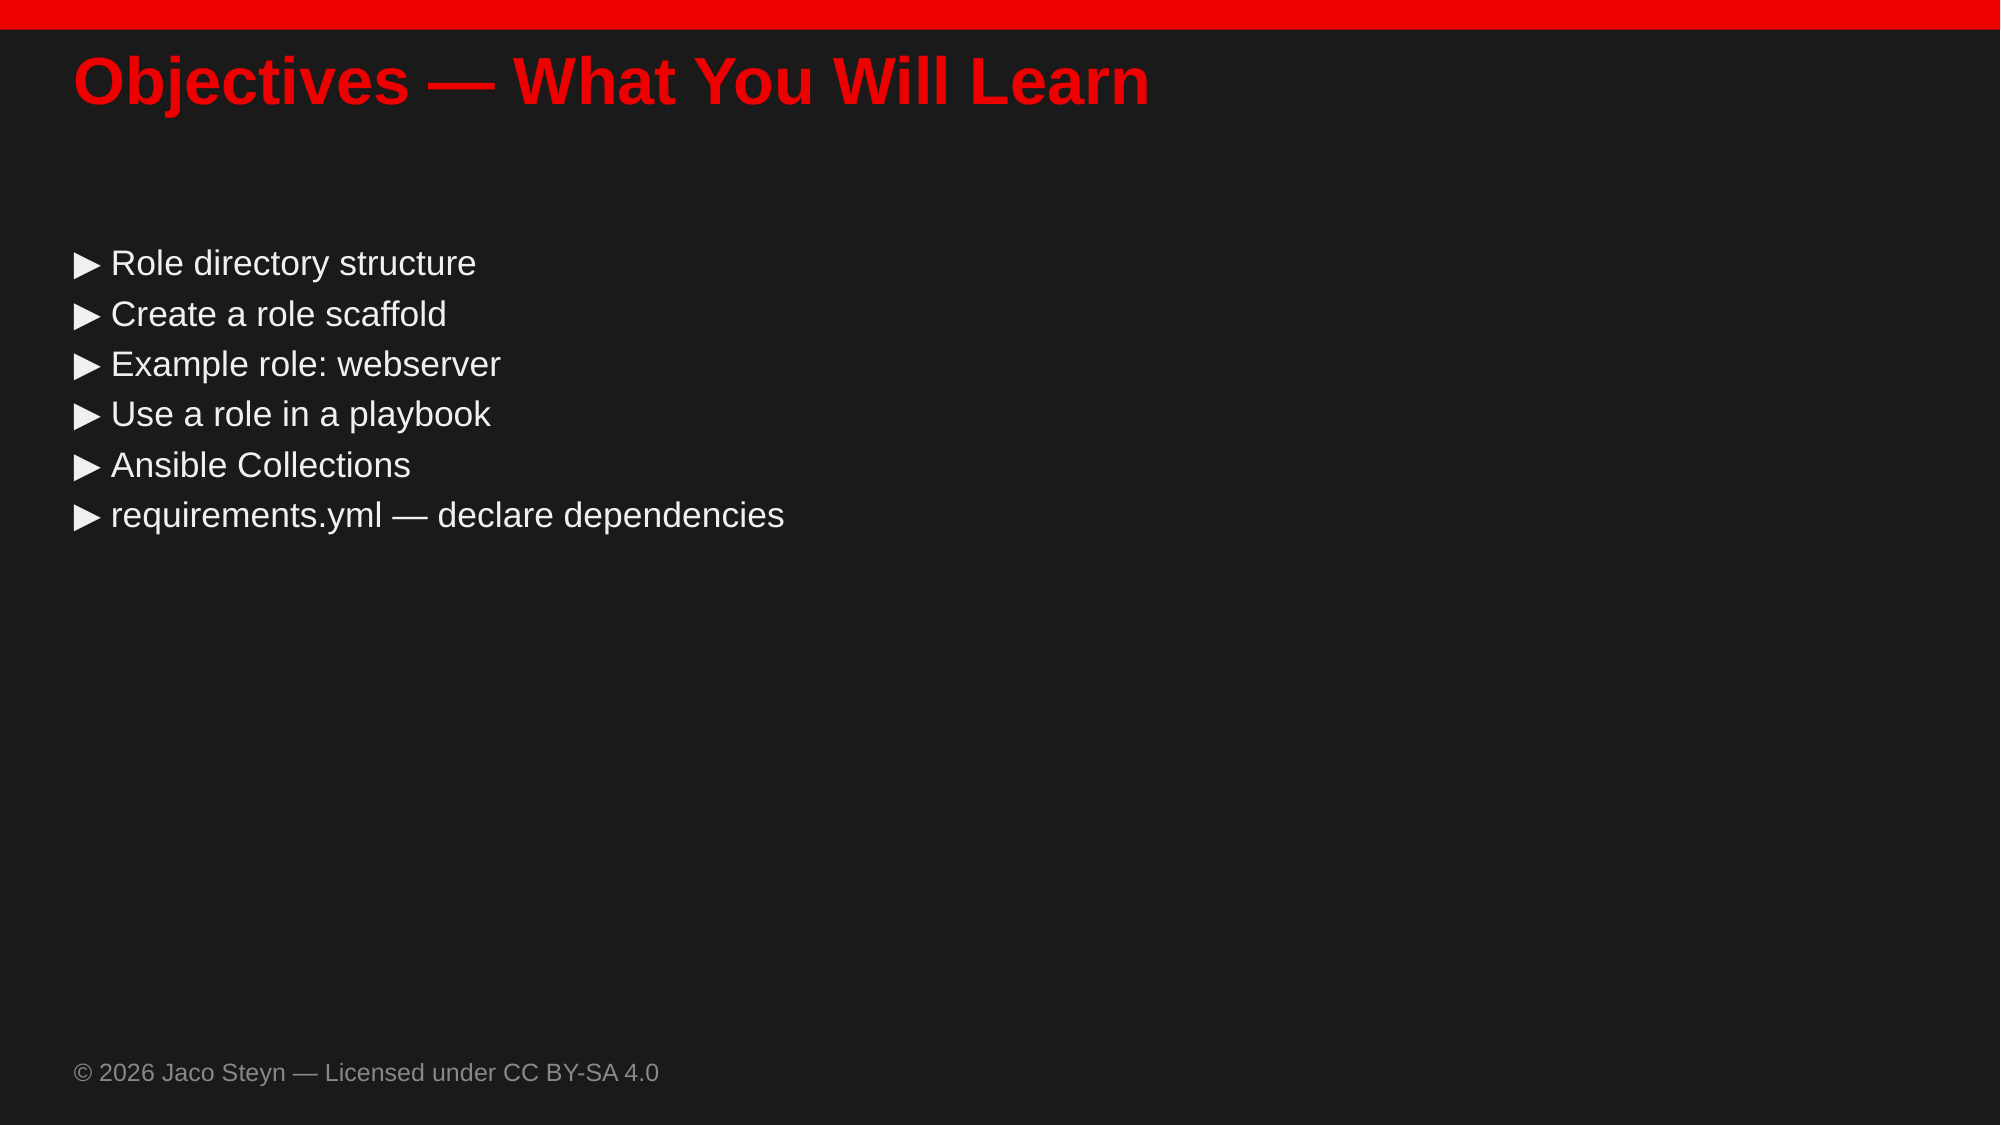

Objectives — What You Will Learn
▶ Role directory structure
▶ Create a role scaffold
▶ Example role: webserver
▶ Use a role in a playbook
▶ Ansible Collections
▶ requirements.yml — declare dependencies
© 2026 Jaco Steyn — Licensed under CC BY-SA 4.0